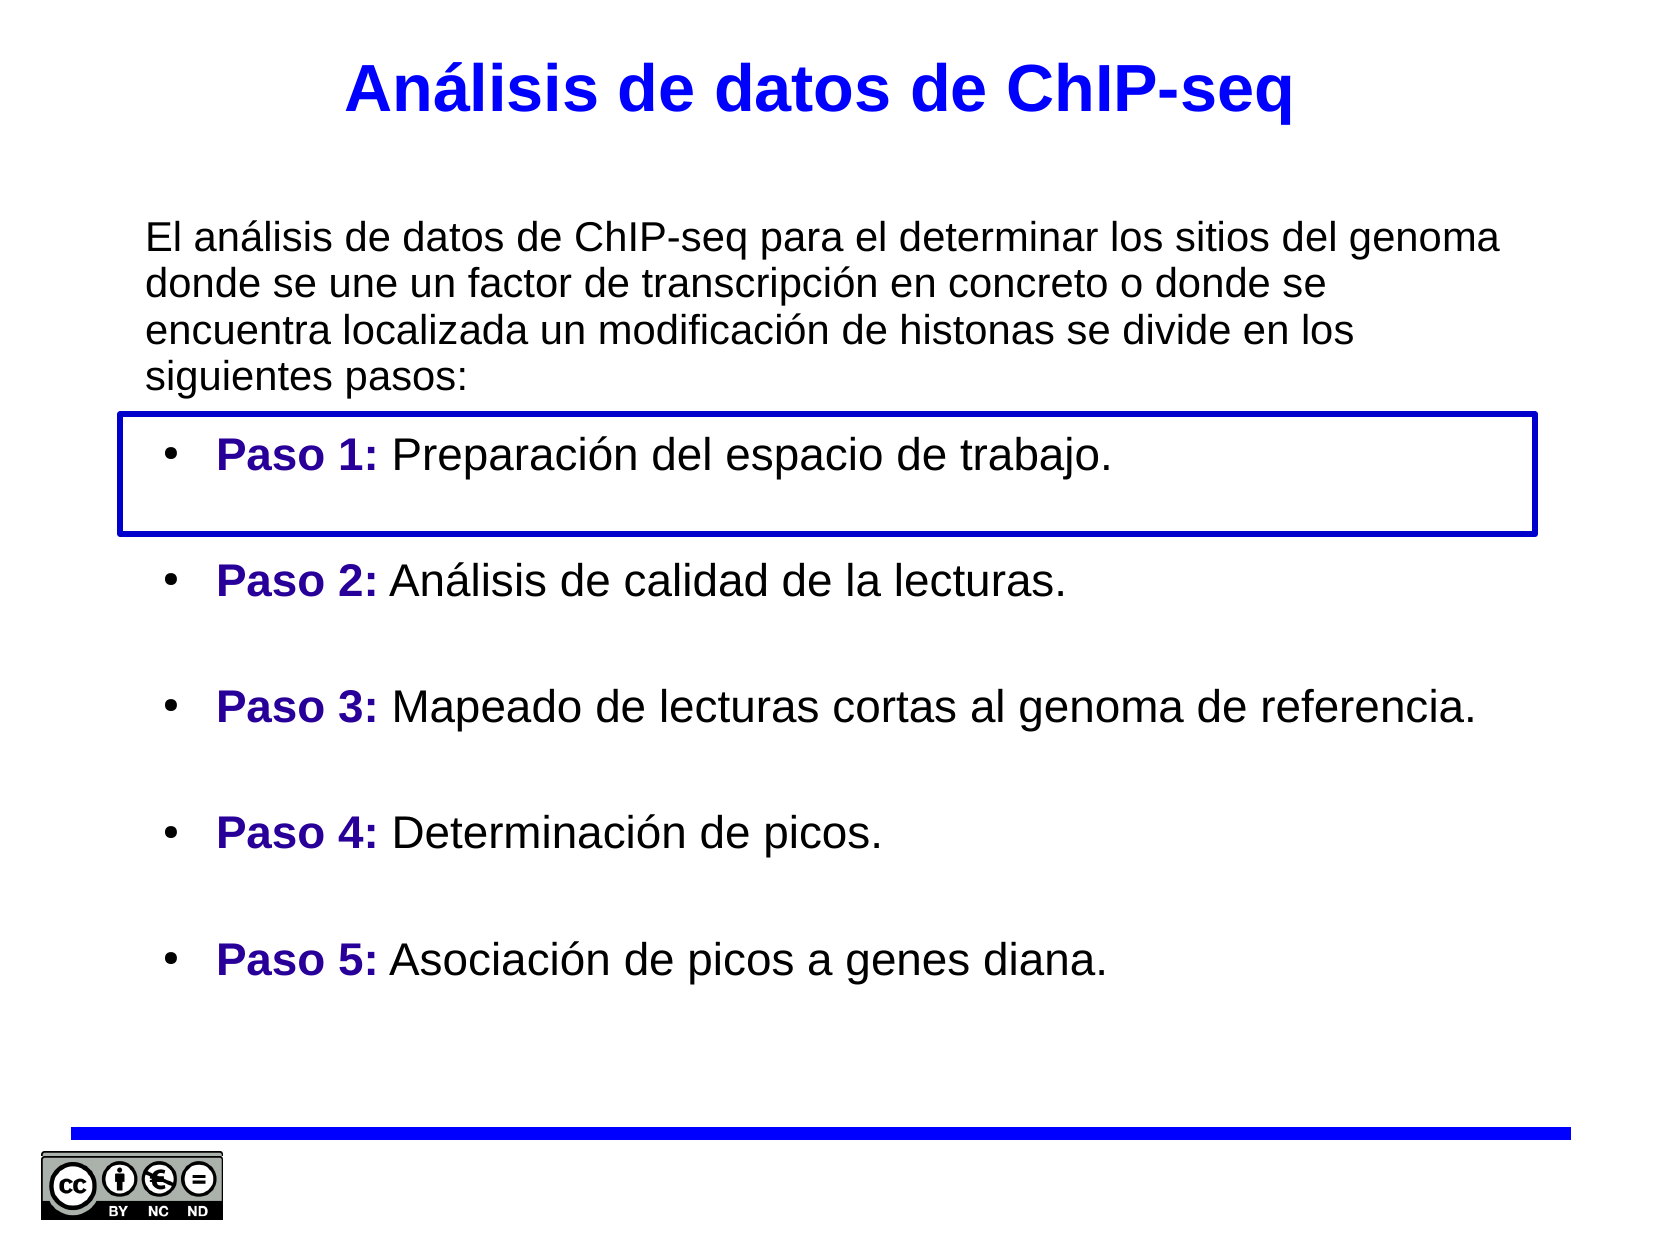

# Análisis de datos de ChIP-seq
El análisis de datos de ChIP-seq para el determinar los sitios del genoma donde se une un factor de transcripción en concreto o donde se encuentra localizada un modificación de histonas se divide en los siguientes pasos:
Paso 1: Preparación del espacio de trabajo.
Paso 2: Análisis de calidad de la lecturas.
Paso 3: Mapeado de lecturas cortas al genoma de referencia.
Paso 4: Determinación de picos.
Paso 5: Asociación de picos a genes diana.